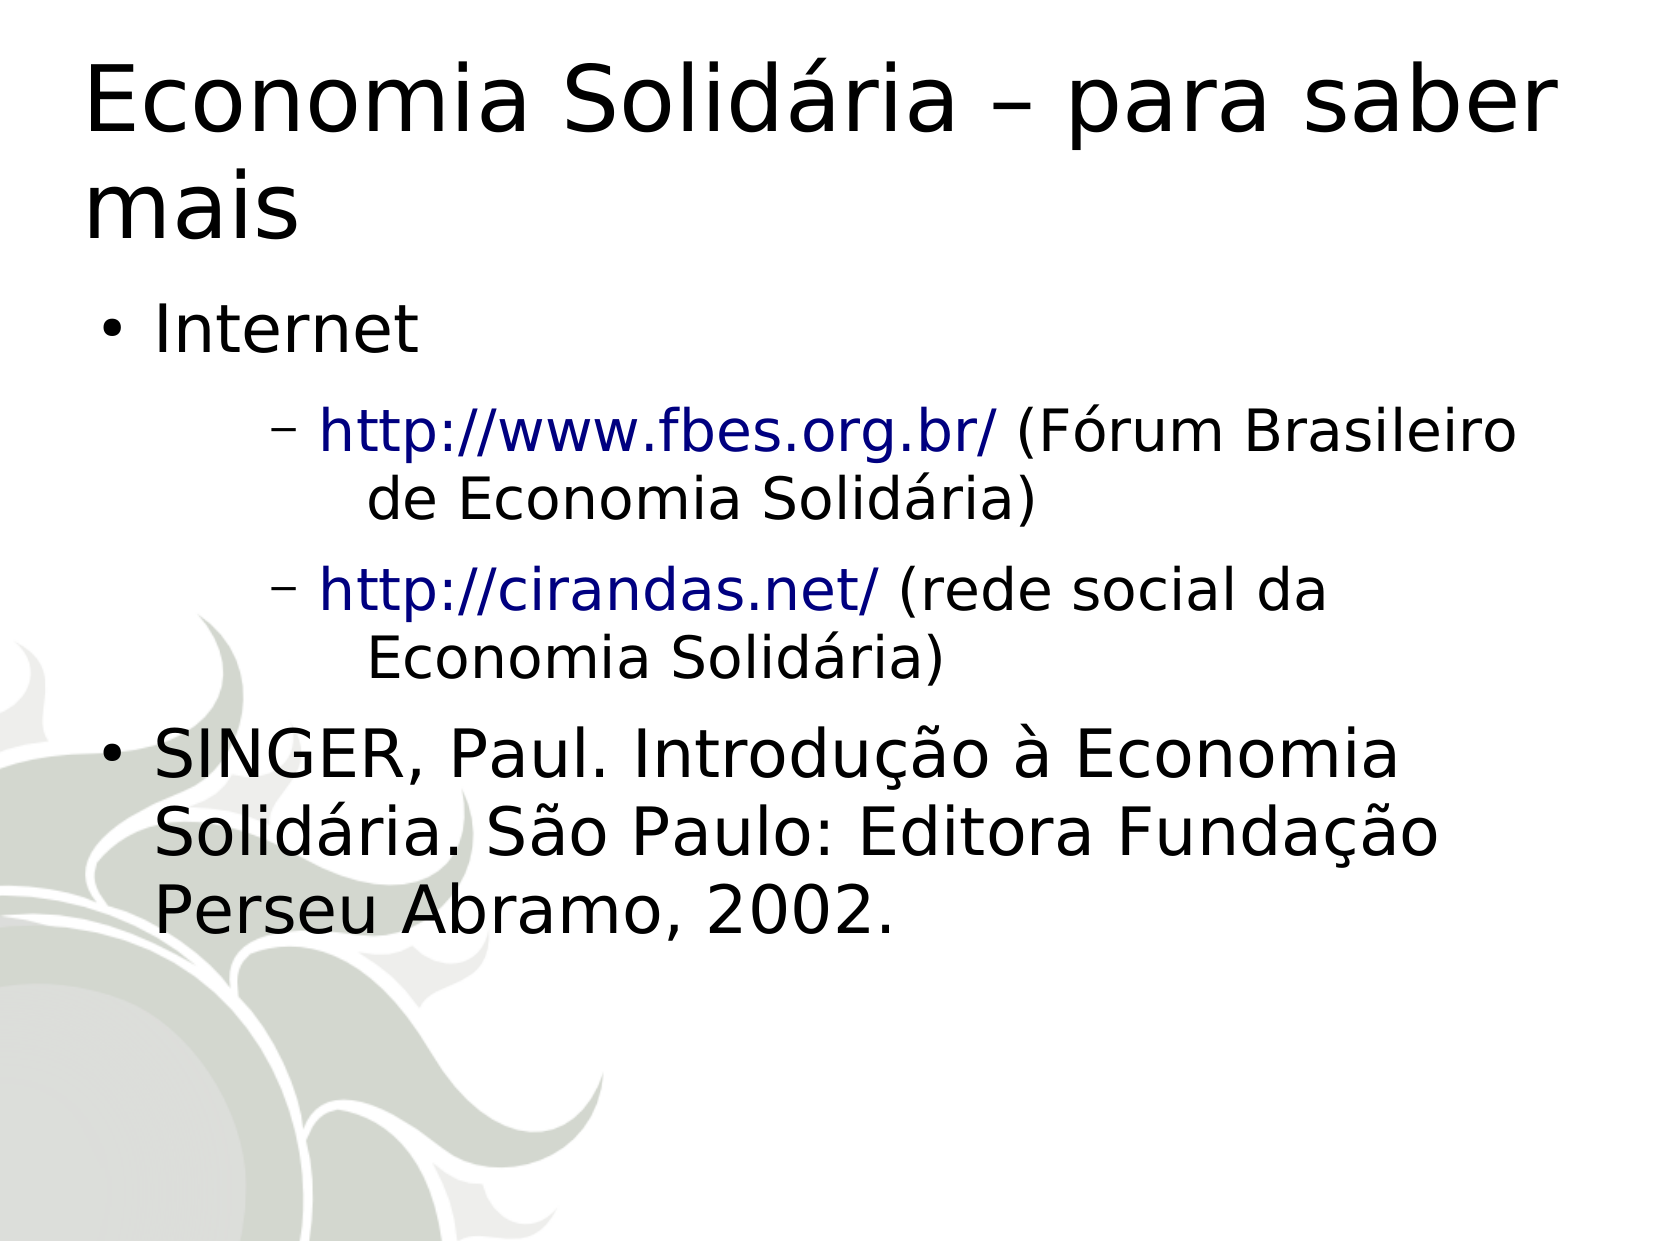

# Economia Solidária – para saber mais
Internet
http://www.fbes.org.br/ (Fórum Brasileiro de Economia Solidária)
http://cirandas.net/ (rede social da Economia Solidária)
SINGER, Paul. Introdução à Economia Solidária. São Paulo: Editora Fundação Perseu Abramo, 2002.